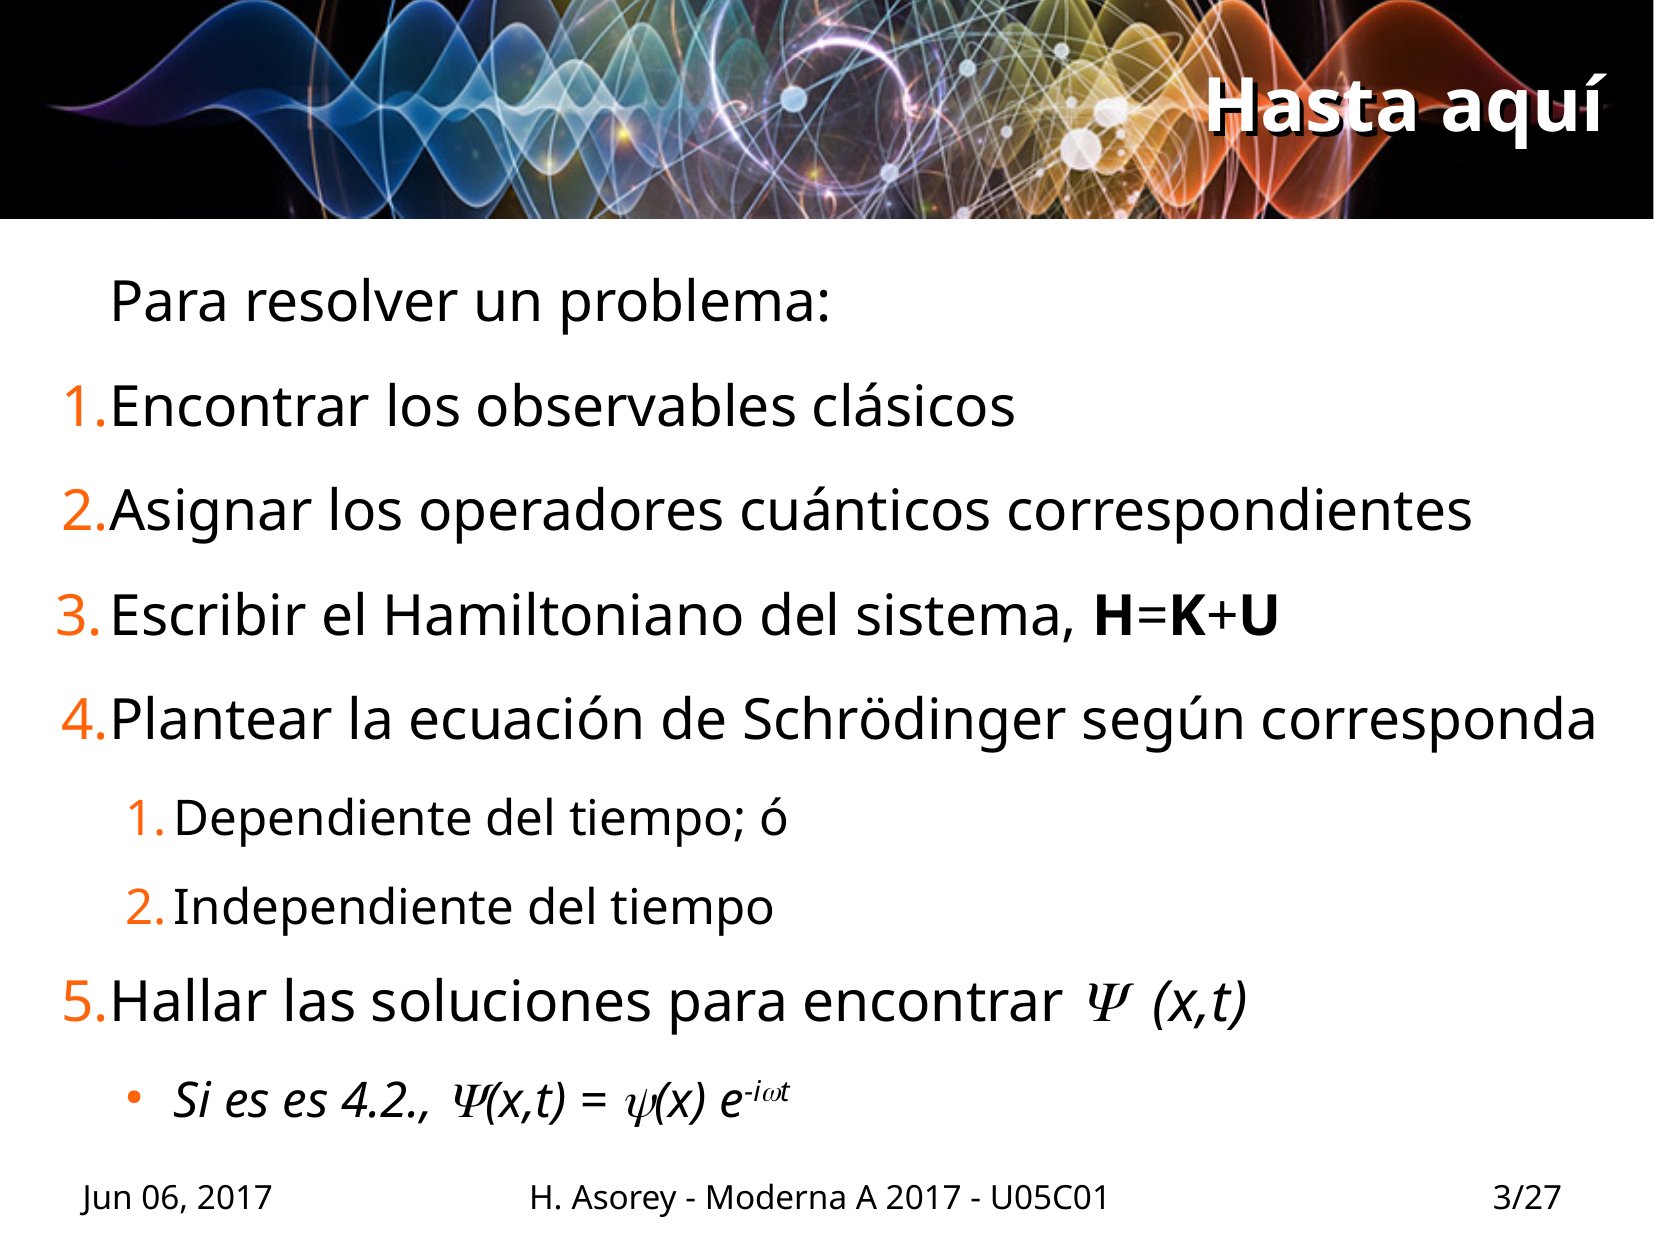

# Hasta aquí
Para resolver un problema:
Encontrar los observables clásicos
Asignar los operadores cuánticos correspondientes
Escribir el Hamiltoniano del sistema, H=K+U
Plantear la ecuación de Schrödinger según corresponda
Dependiente del tiempo; ó
Independiente del tiempo
Hallar las soluciones para encontrar Y (x,t)
Si es es 4.2., Y(x,t) = y(x) e-iwt
Jun 06, 2017
H. Asorey - Moderna A 2017 - U05C01
3